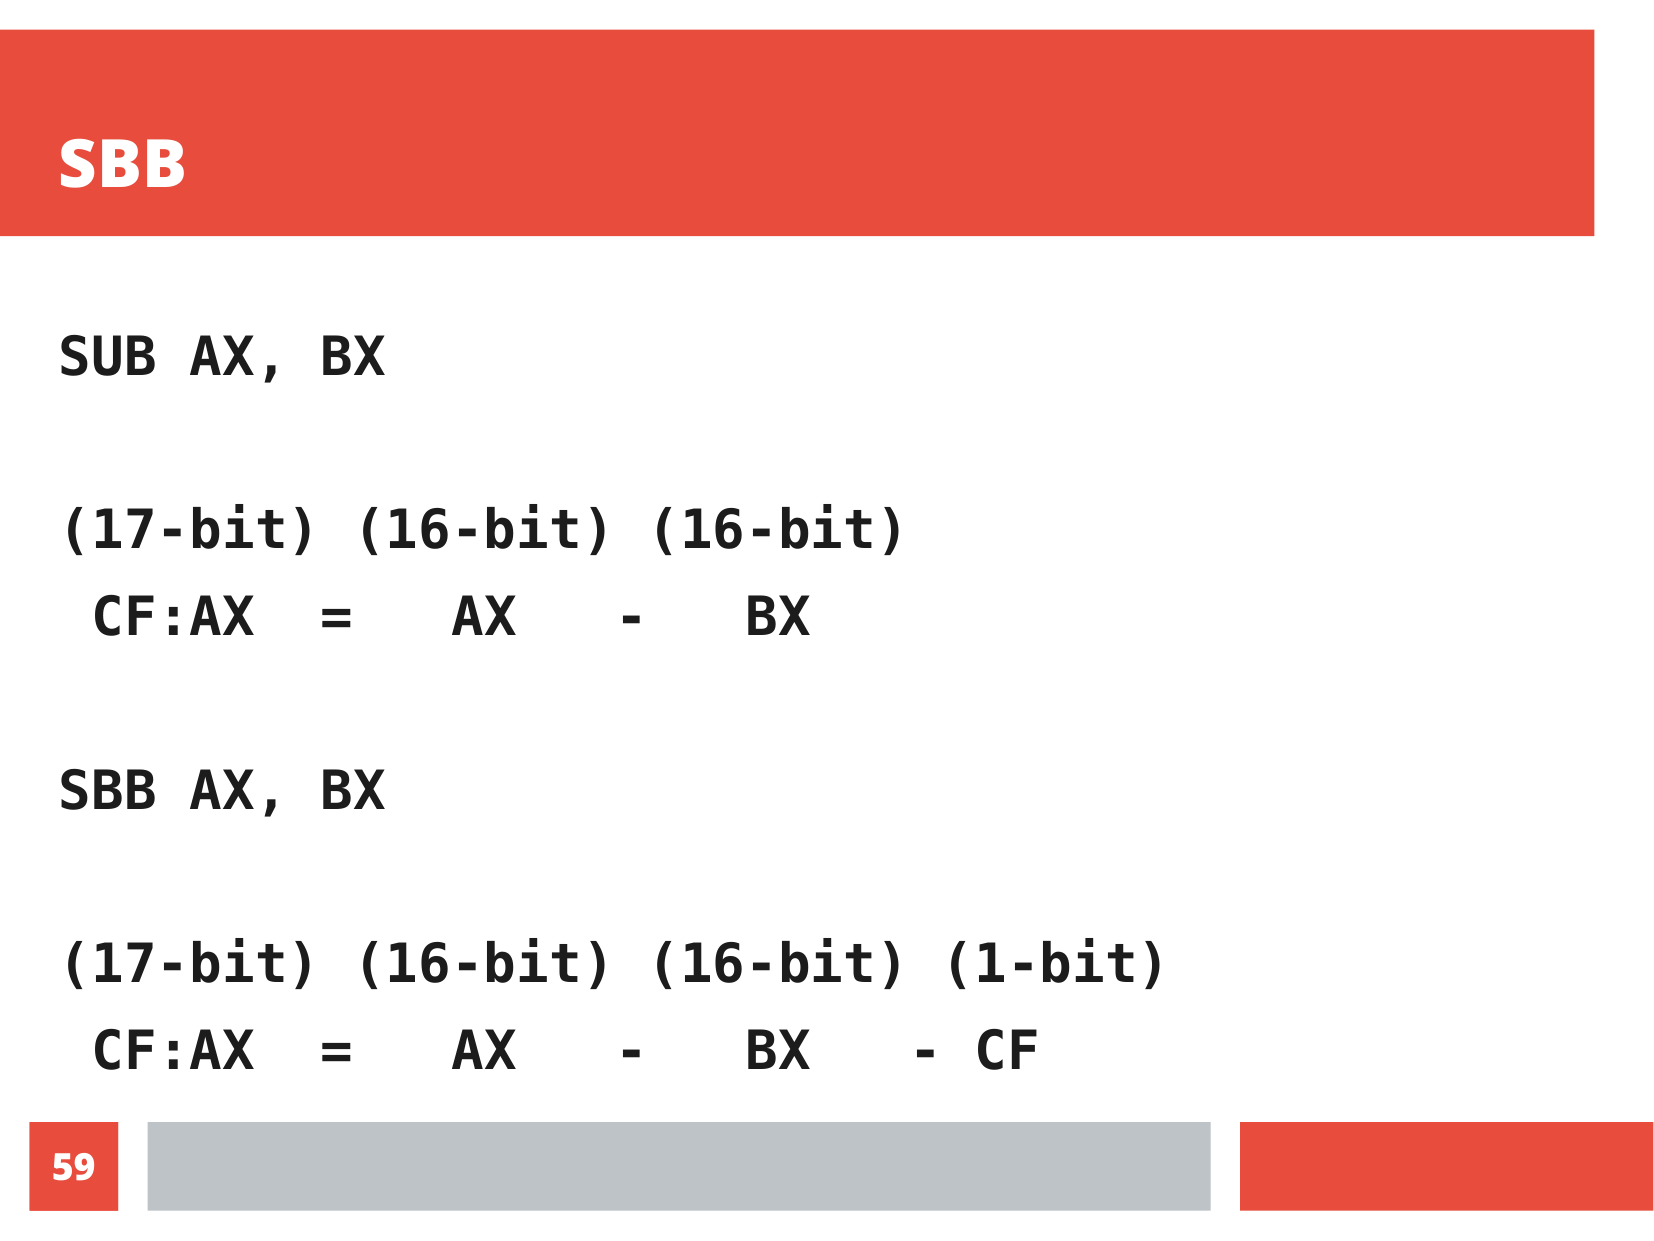

# SBB
SUB AX, BX
(17-bit) (16-bit) (16-bit)
 CF:AX = AX - BX
SBB AX, BX
(17-bit) (16-bit) (16-bit) (1-bit)
 CF:AX = AX - BX - CF
59